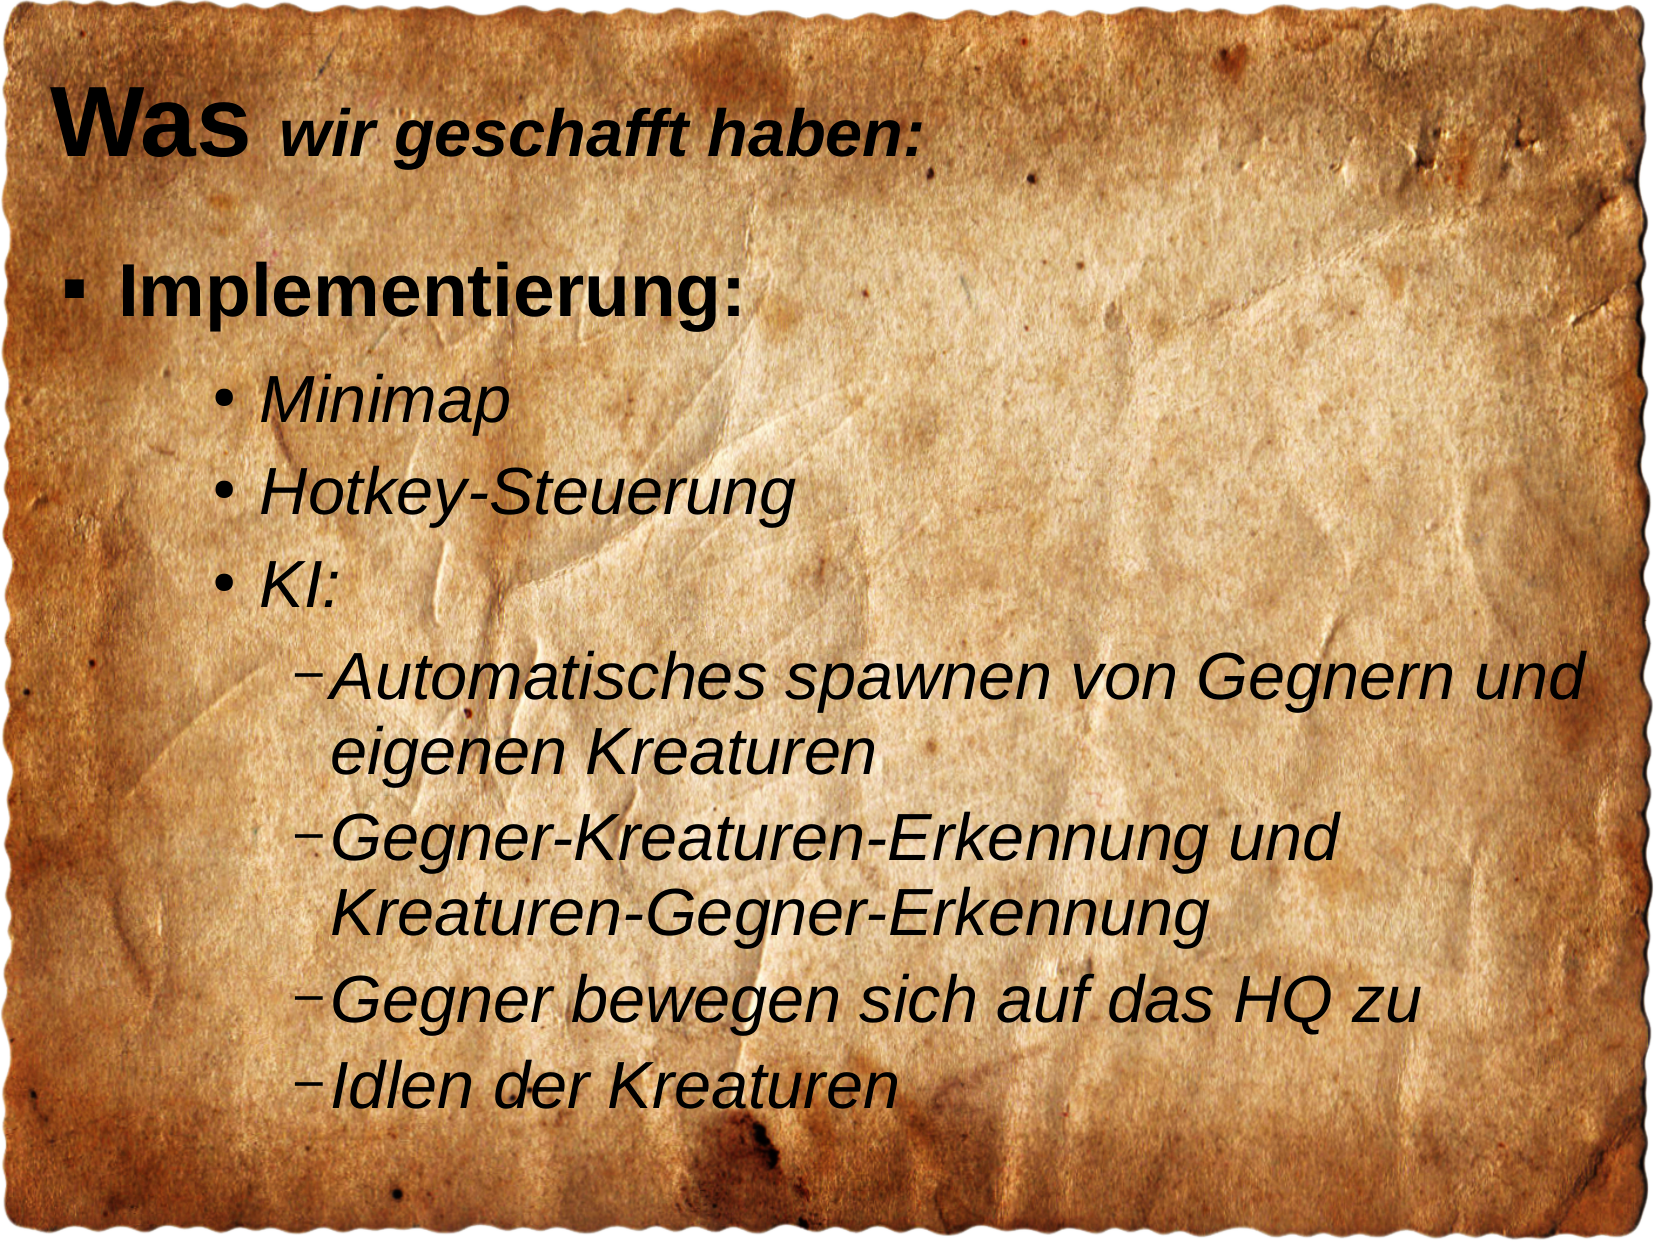

Was wir geschafft haben:
# Implementierung:
Minimap
Hotkey-Steuerung
KI:
Automatisches spawnen von Gegnern und eigenen Kreaturen
Gegner-Kreaturen-Erkennung und Kreaturen-Gegner-Erkennung
Gegner bewegen sich auf das HQ zu
Idlen der Kreaturen